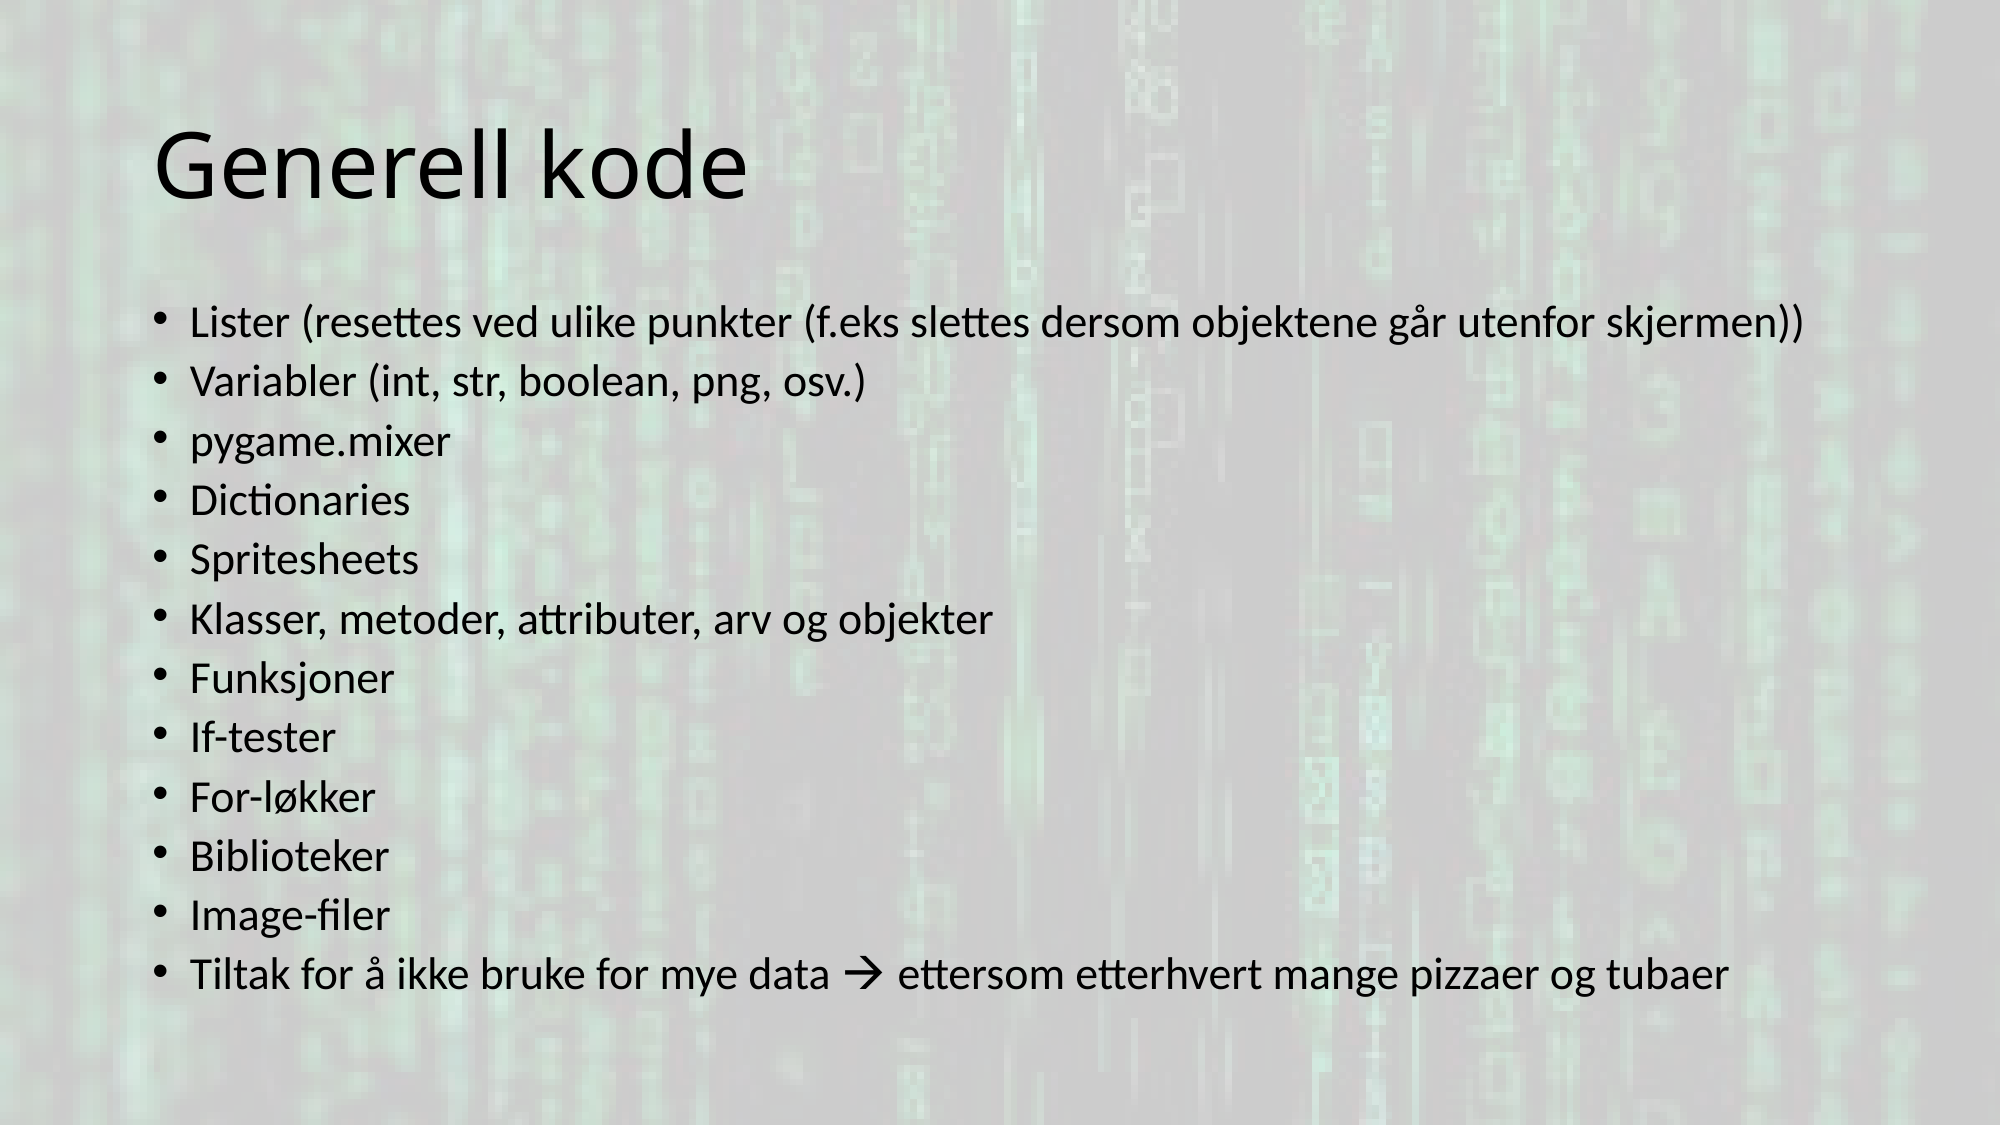

# Generell kode
Lister (resettes ved ulike punkter (f.eks slettes dersom objektene går utenfor skjermen))
Variabler (int, str, boolean, png, osv.)
pygame.mixer
Dictionaries
Spritesheets
Klasser, metoder, attributer, arv og objekter
Funksjoner
If-tester
For-løkker
Biblioteker
Image-filer
Tiltak for å ikke bruke for mye data  ettersom etterhvert mange pizzaer og tubaer